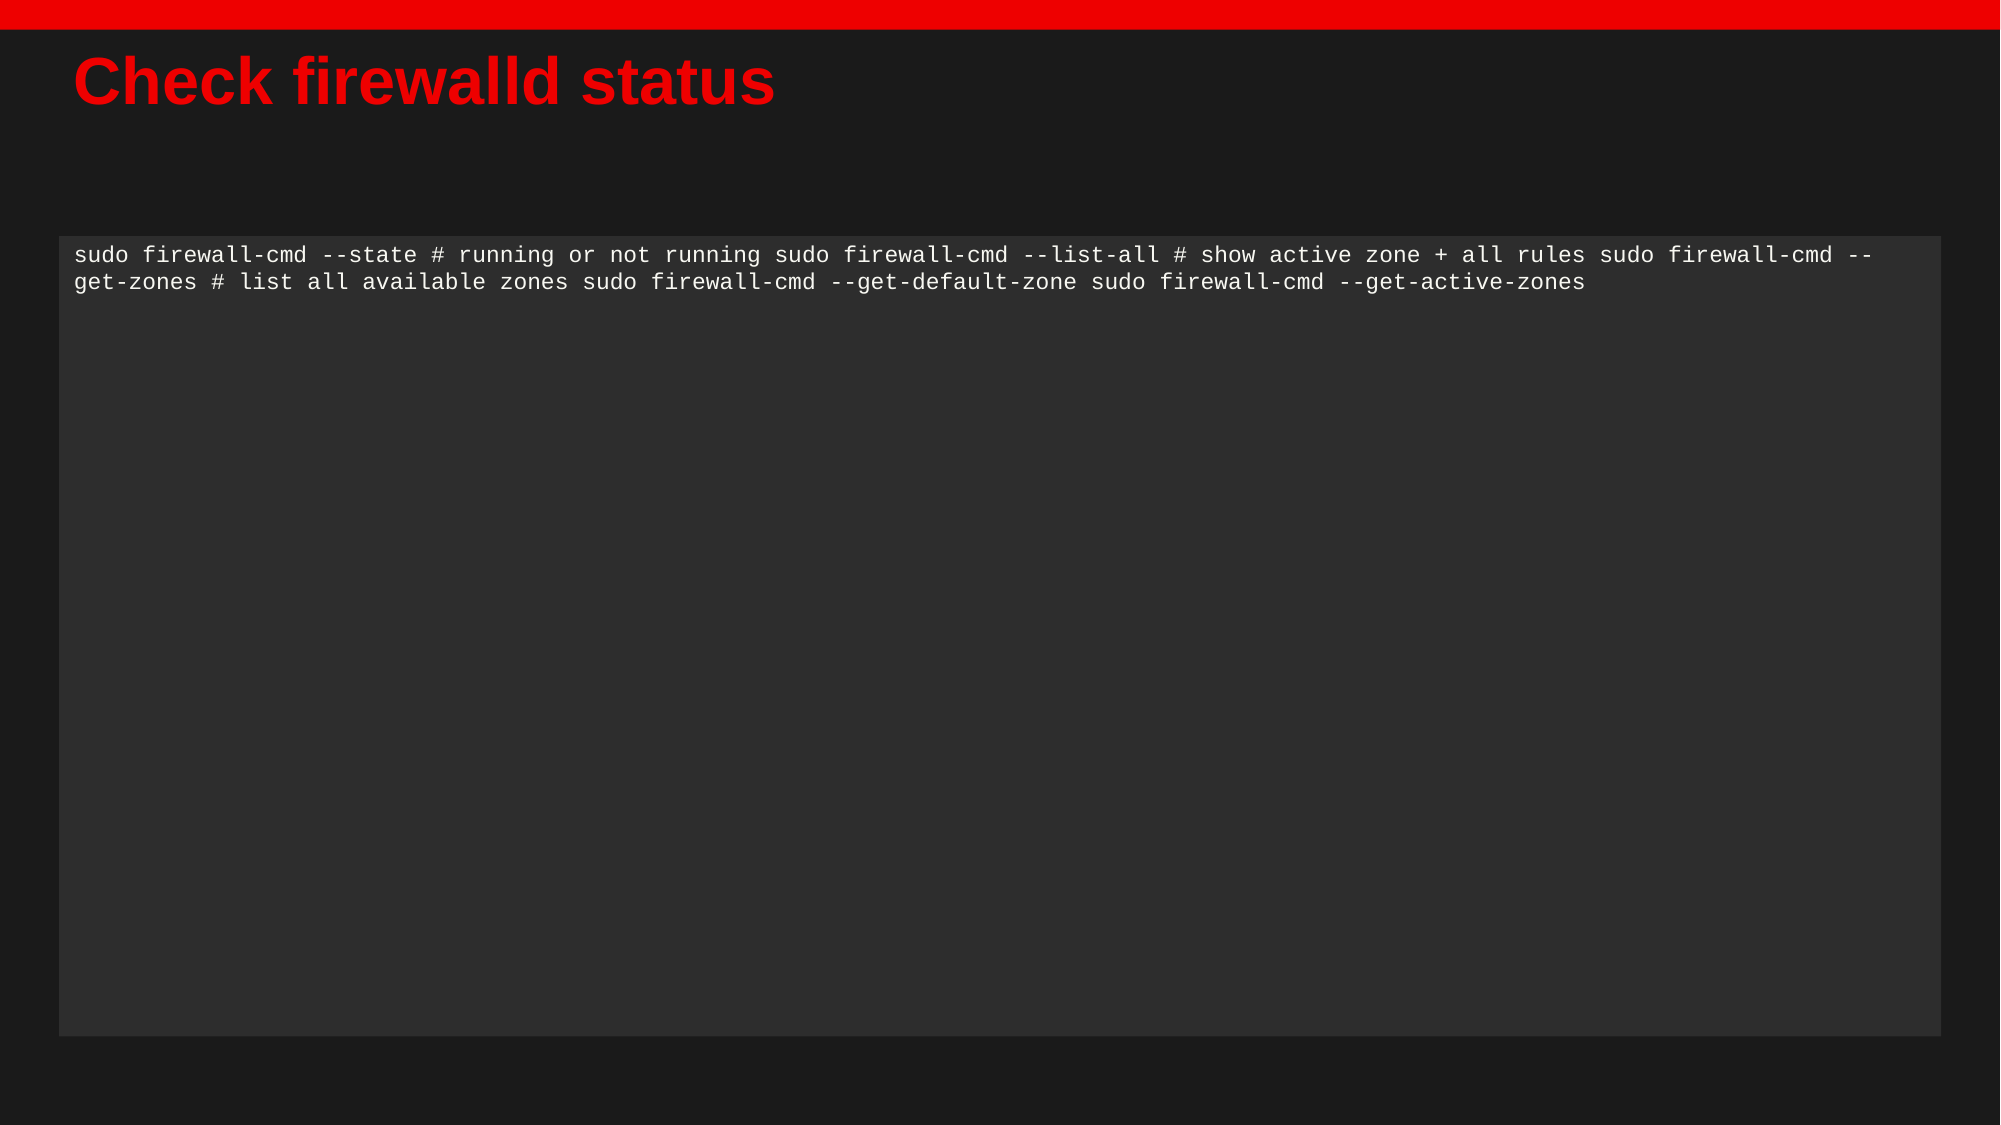

Check firewalld status
sudo firewall-cmd --state # running or not running sudo firewall-cmd --list-all # show active zone + all rules sudo firewall-cmd --get-zones # list all available zones sudo firewall-cmd --get-default-zone sudo firewall-cmd --get-active-zones